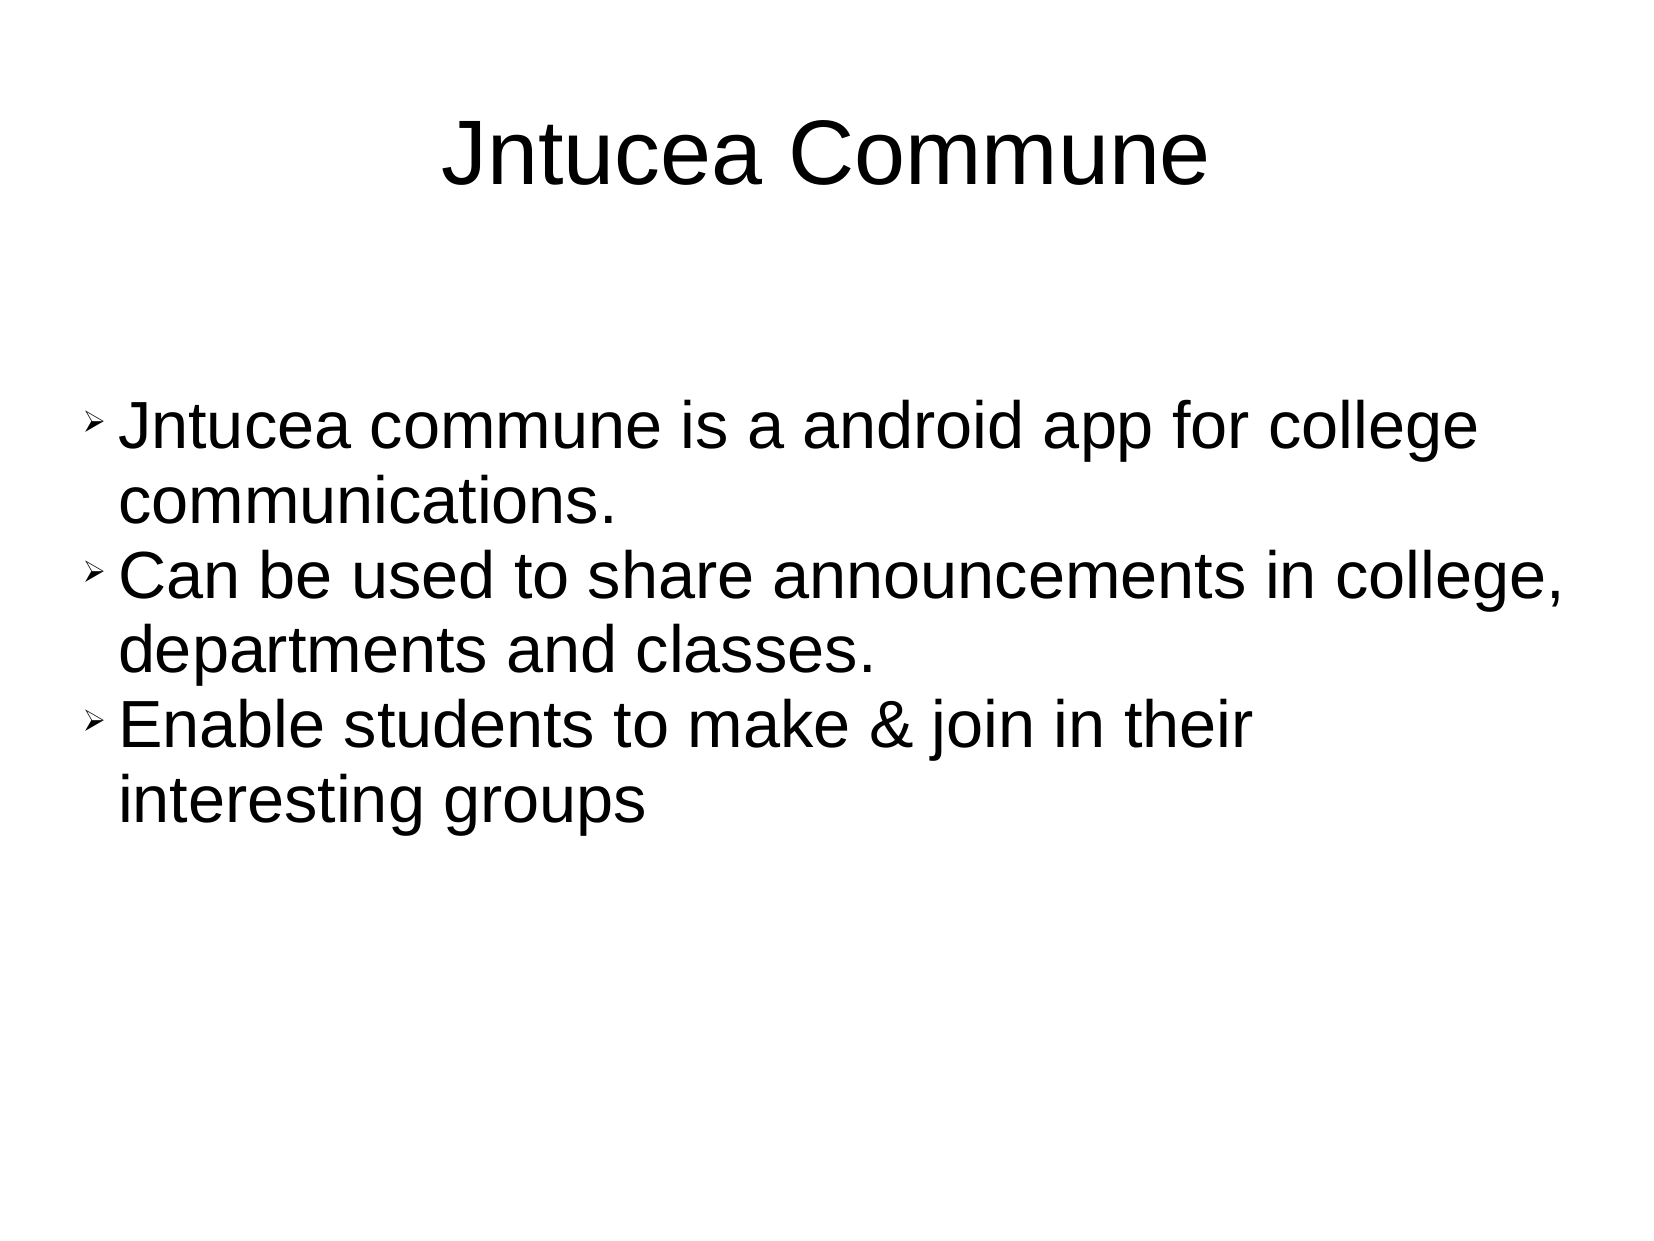

# Jntucea Commune
Jntucea commune is a android app for college communications.
Can be used to share announcements in college, departments and classes.
Enable students to make & join in their interesting groups